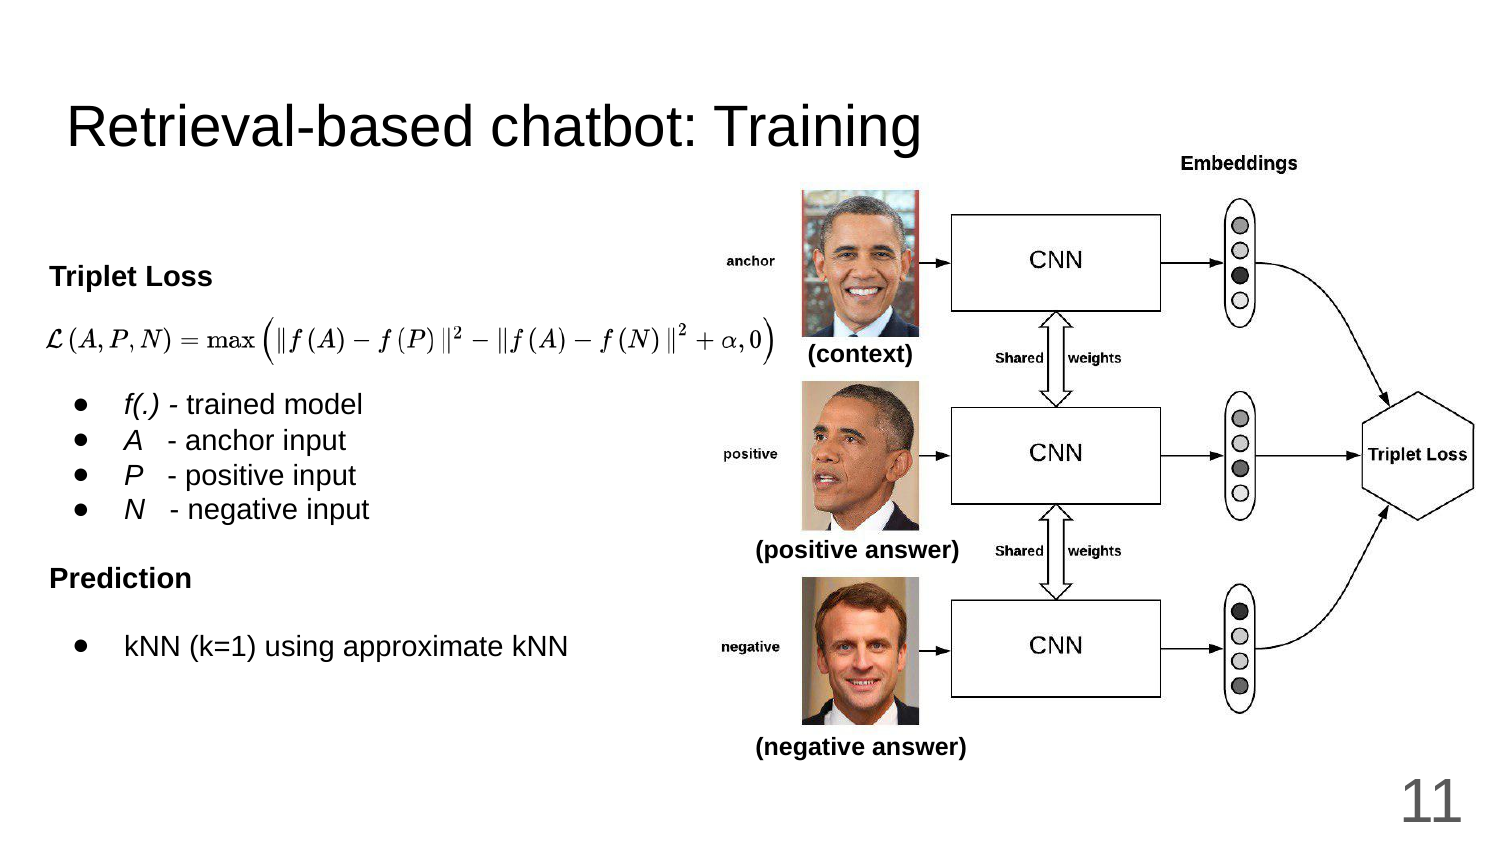

Retrieval-based chatbot: Training
# Triplet Loss
f(.) - trained model
A - anchor input
P - positive input
N - negative input
Prediction
kNN (k=1) using approximate kNN
(context)
(positive answer)
(negative answer)
11